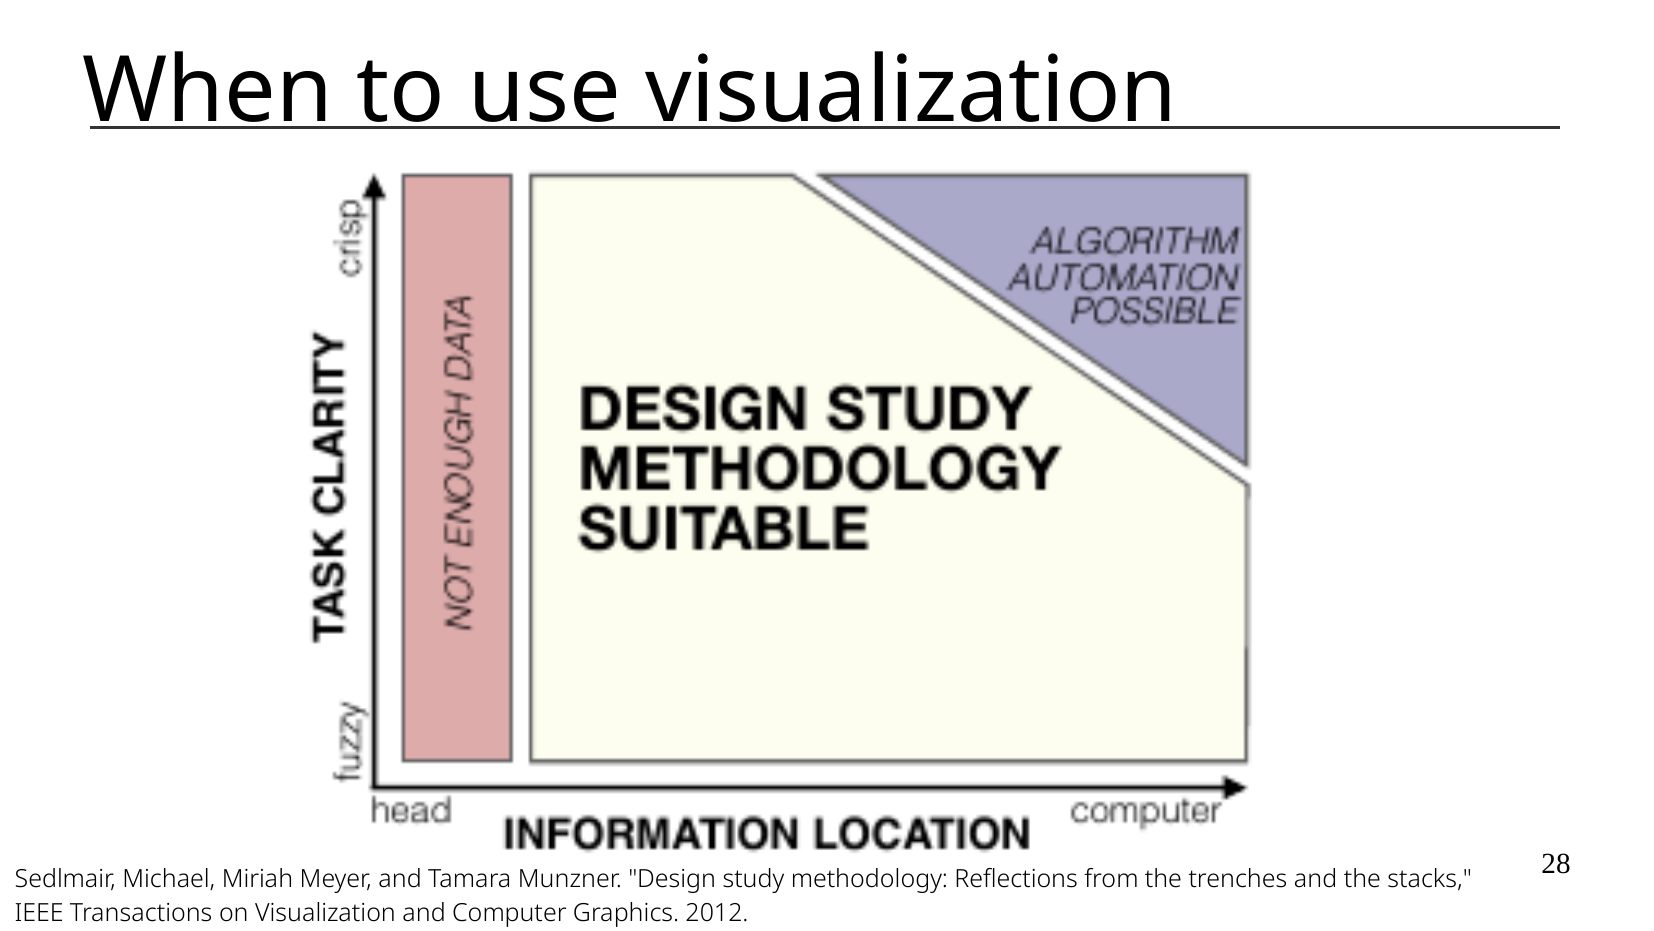

# When to use visualization
28
Sedlmair, Michael, Miriah Meyer, and Tamara Munzner. "Design study methodology: Reflections from the trenches and the stacks," IEEE Transactions on Visualization and Computer Graphics. 2012.